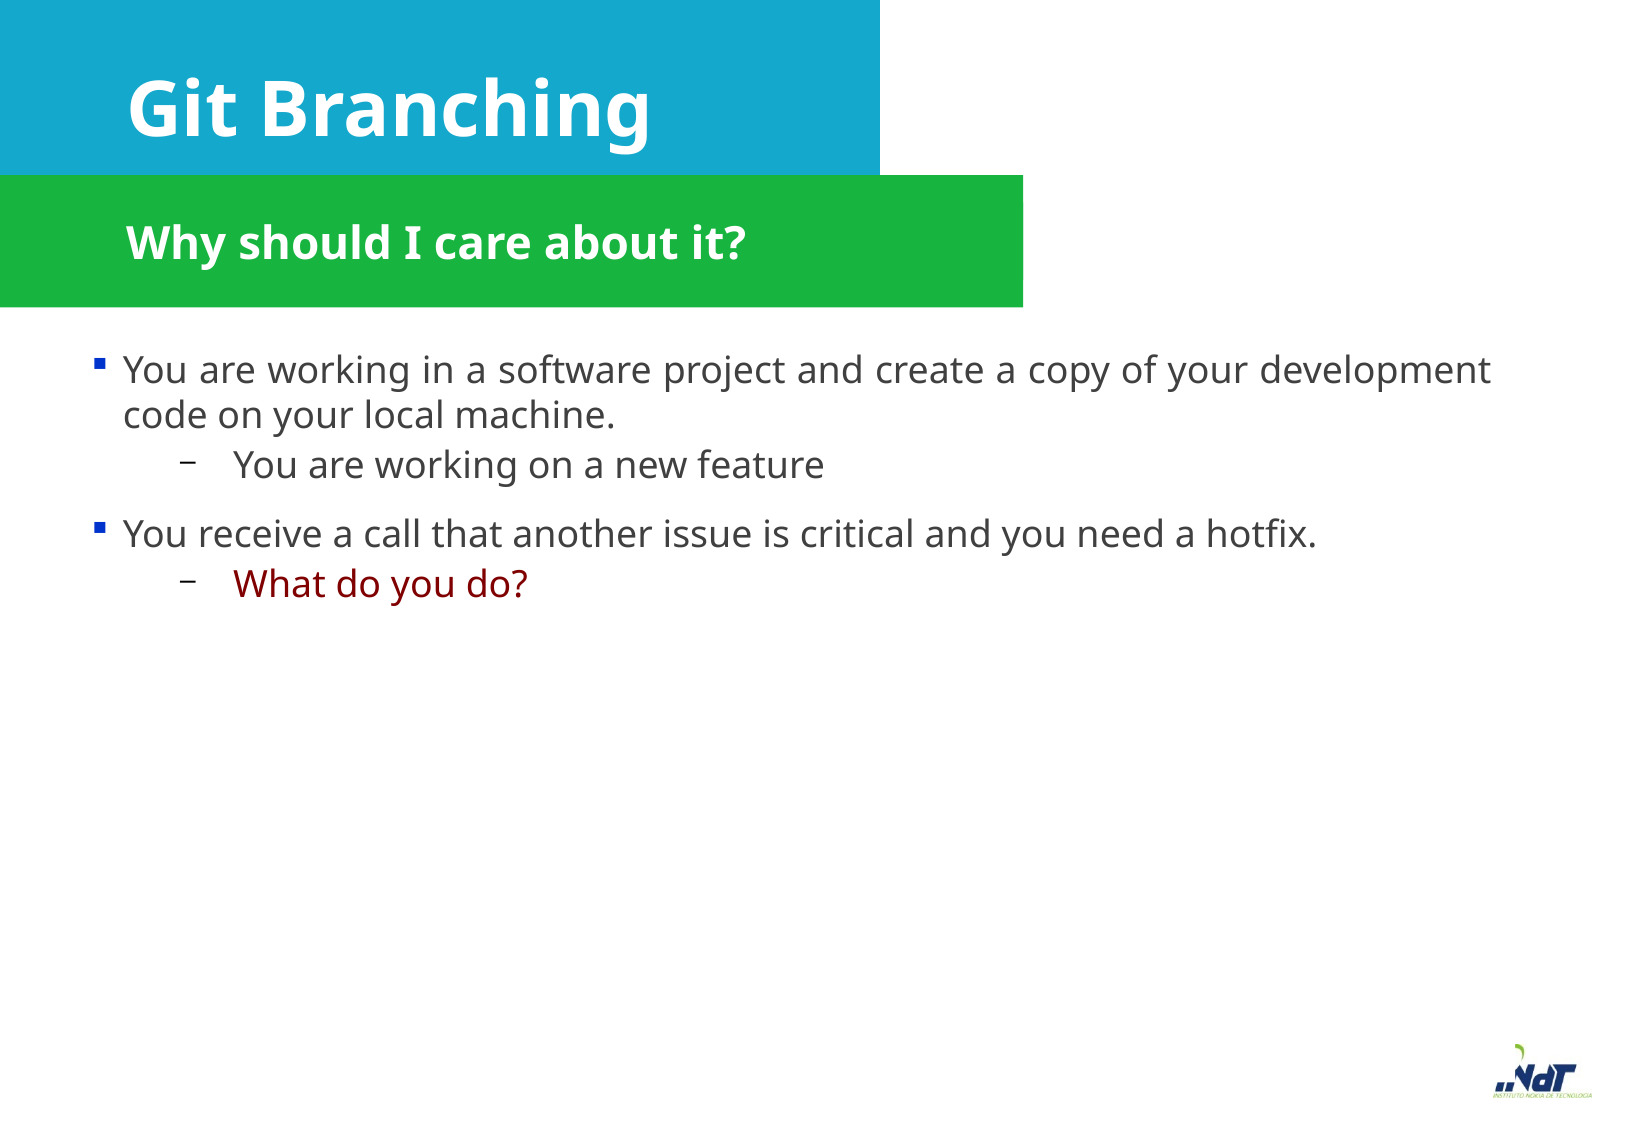

# Git Branching
Why should I care about it?
You are working in a software project and create a copy of your development code on your local machine.
You are working on a new feature
You receive a call that another issue is critical and you need a hotfix.
What do you do?